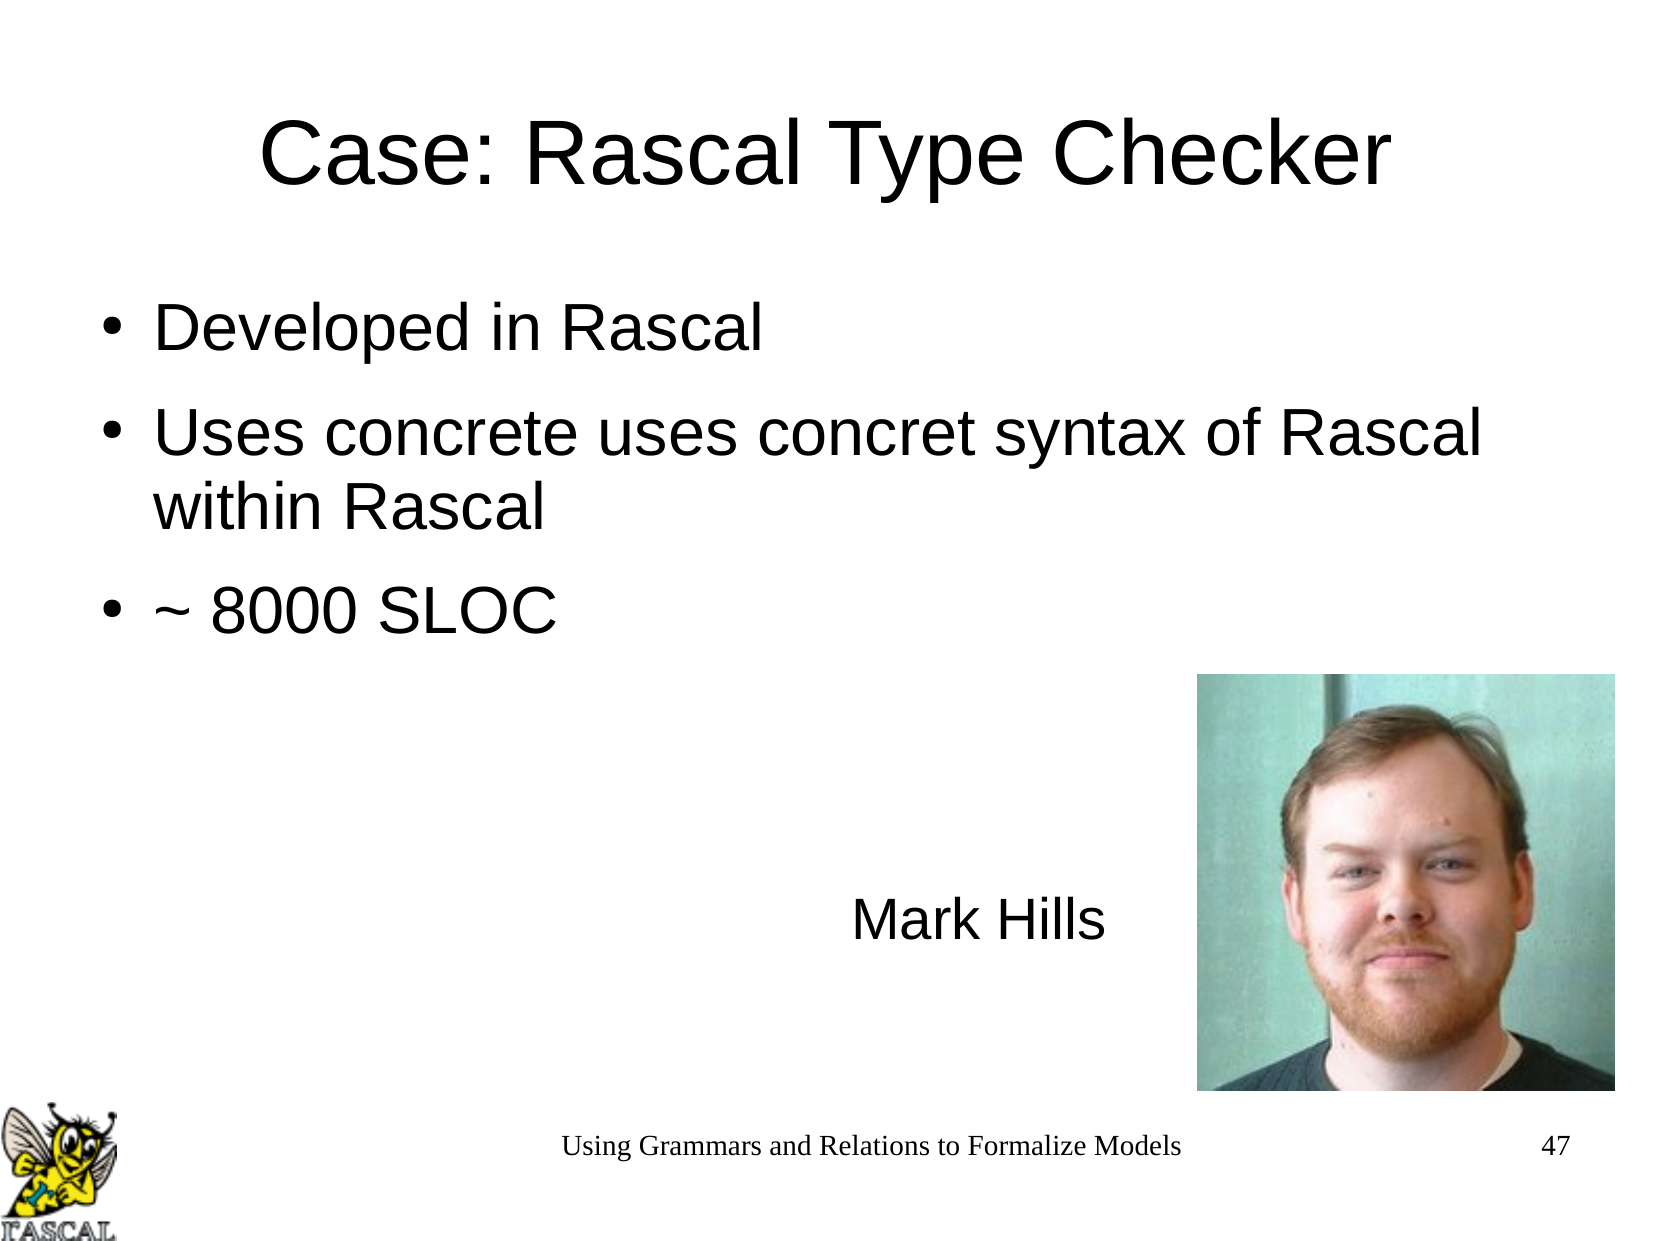

# Case: Rascal Type Checker
Developed in Rascal
Uses concrete uses concret syntax of Rascal within Rascal
~ 8000 SLOC
Mark Hills
47